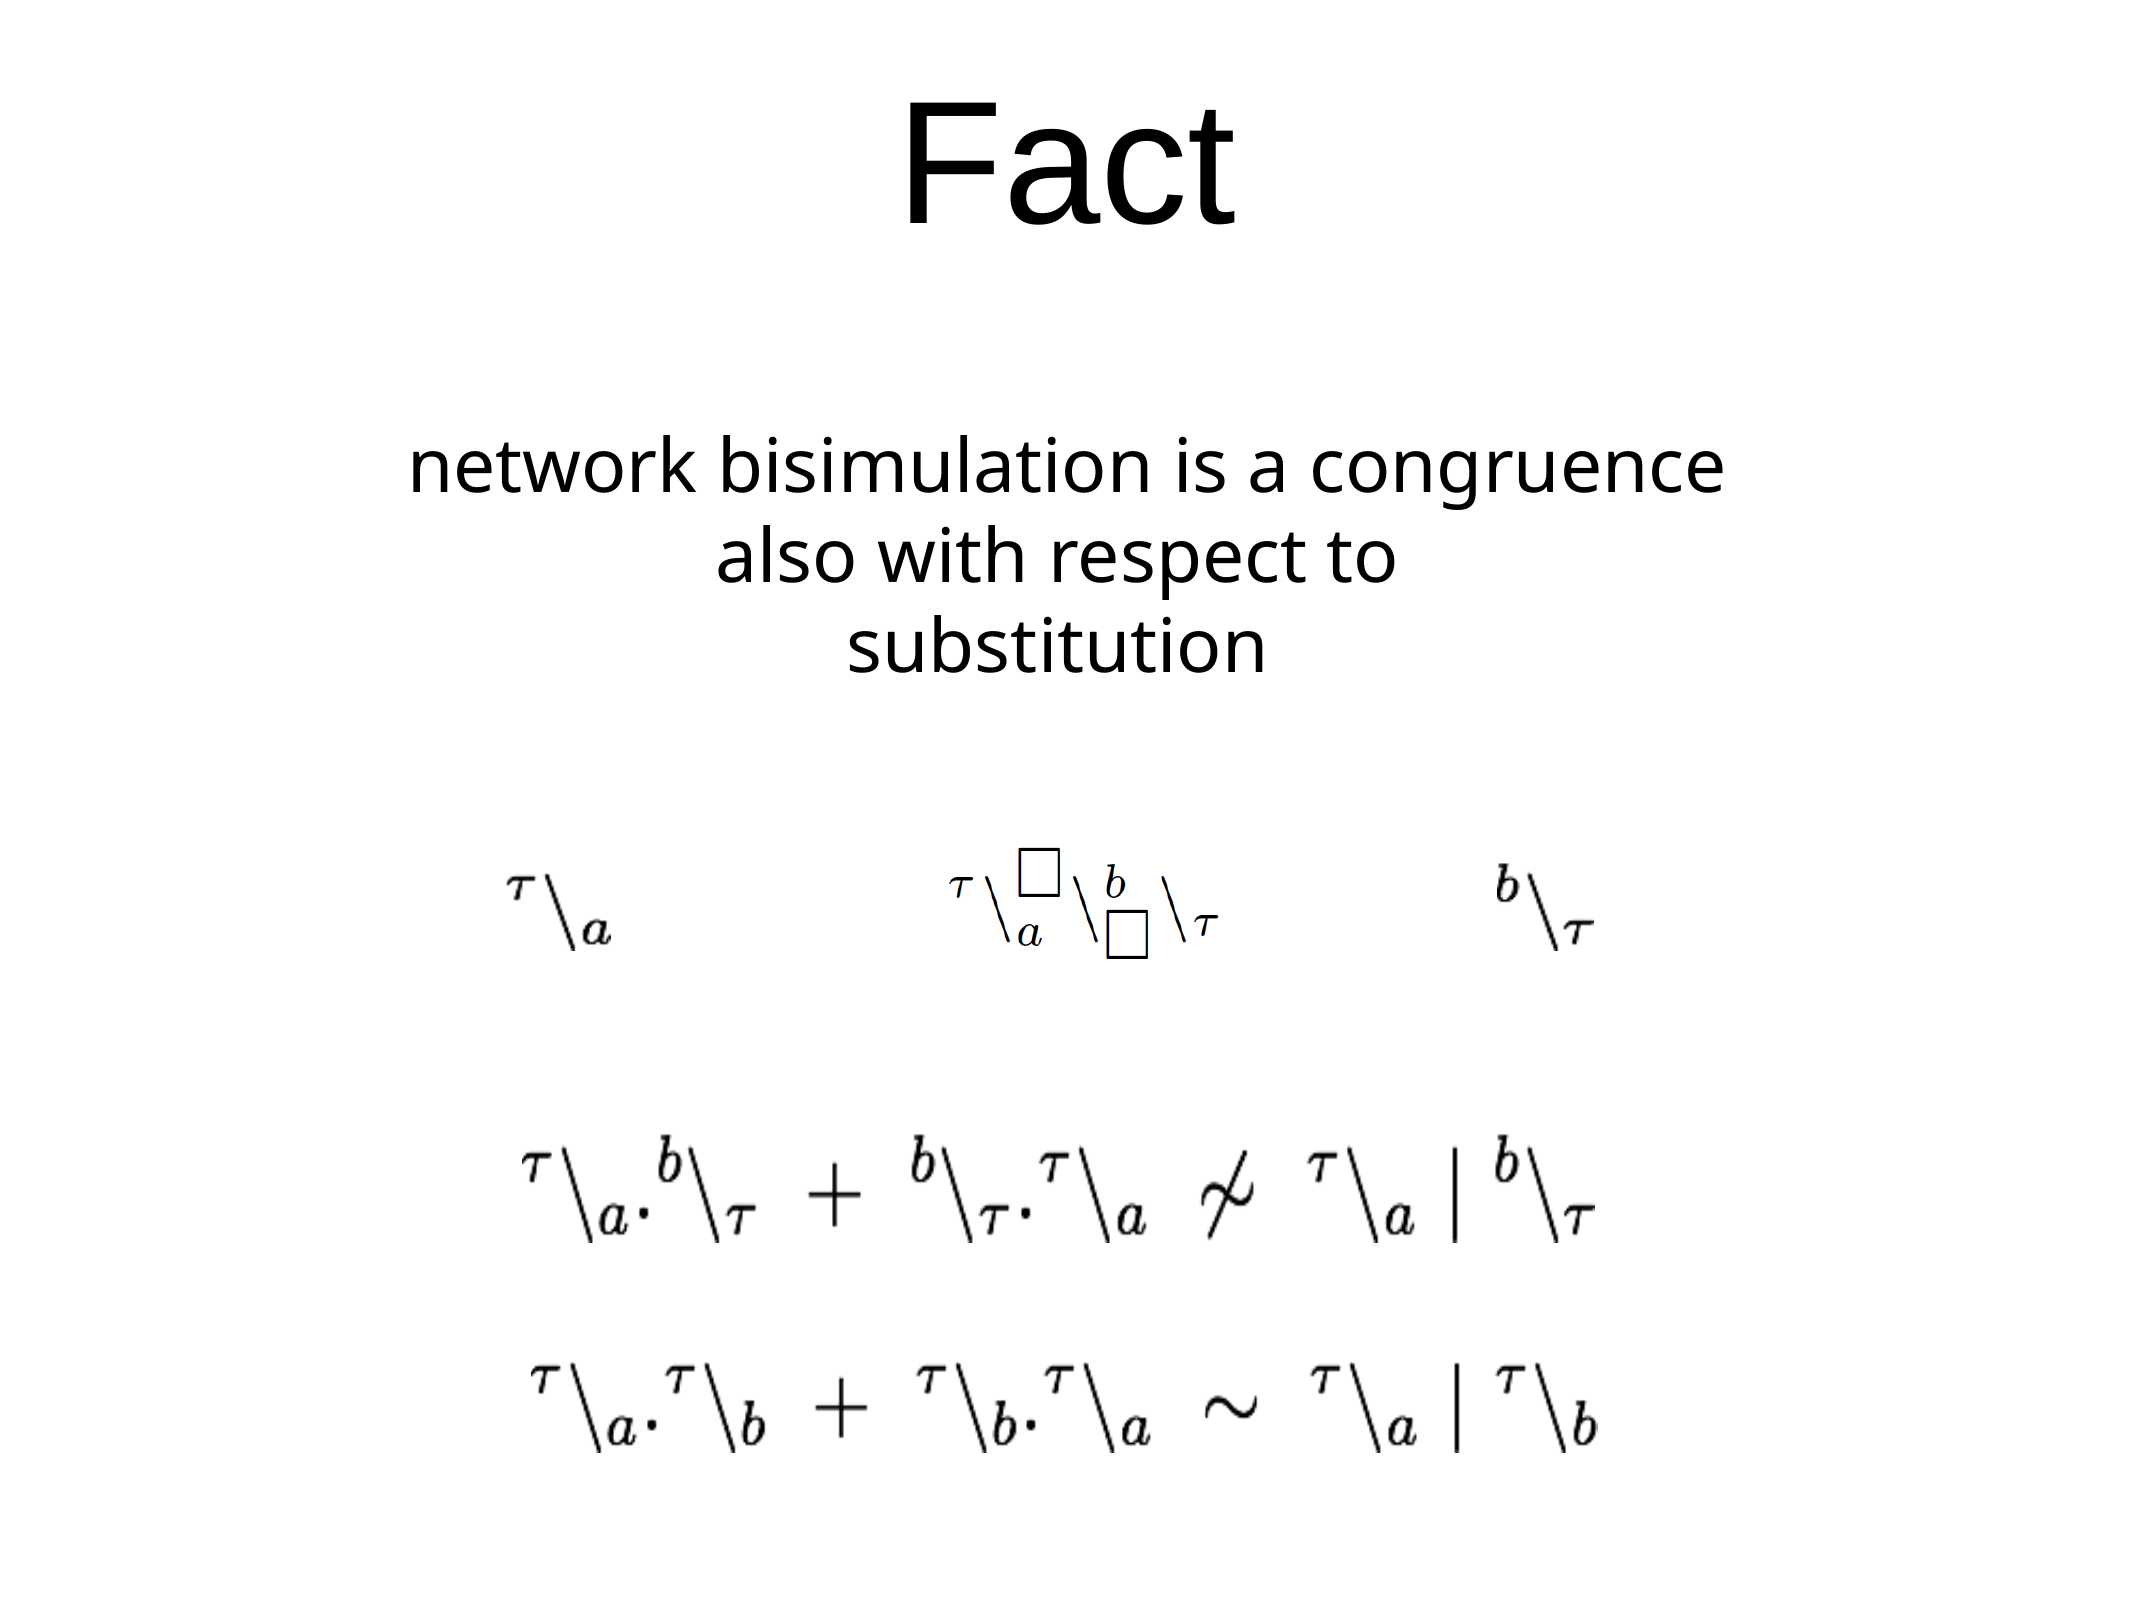

# Fact
network bisimulation is a congruence
also with respect to
substitution
26